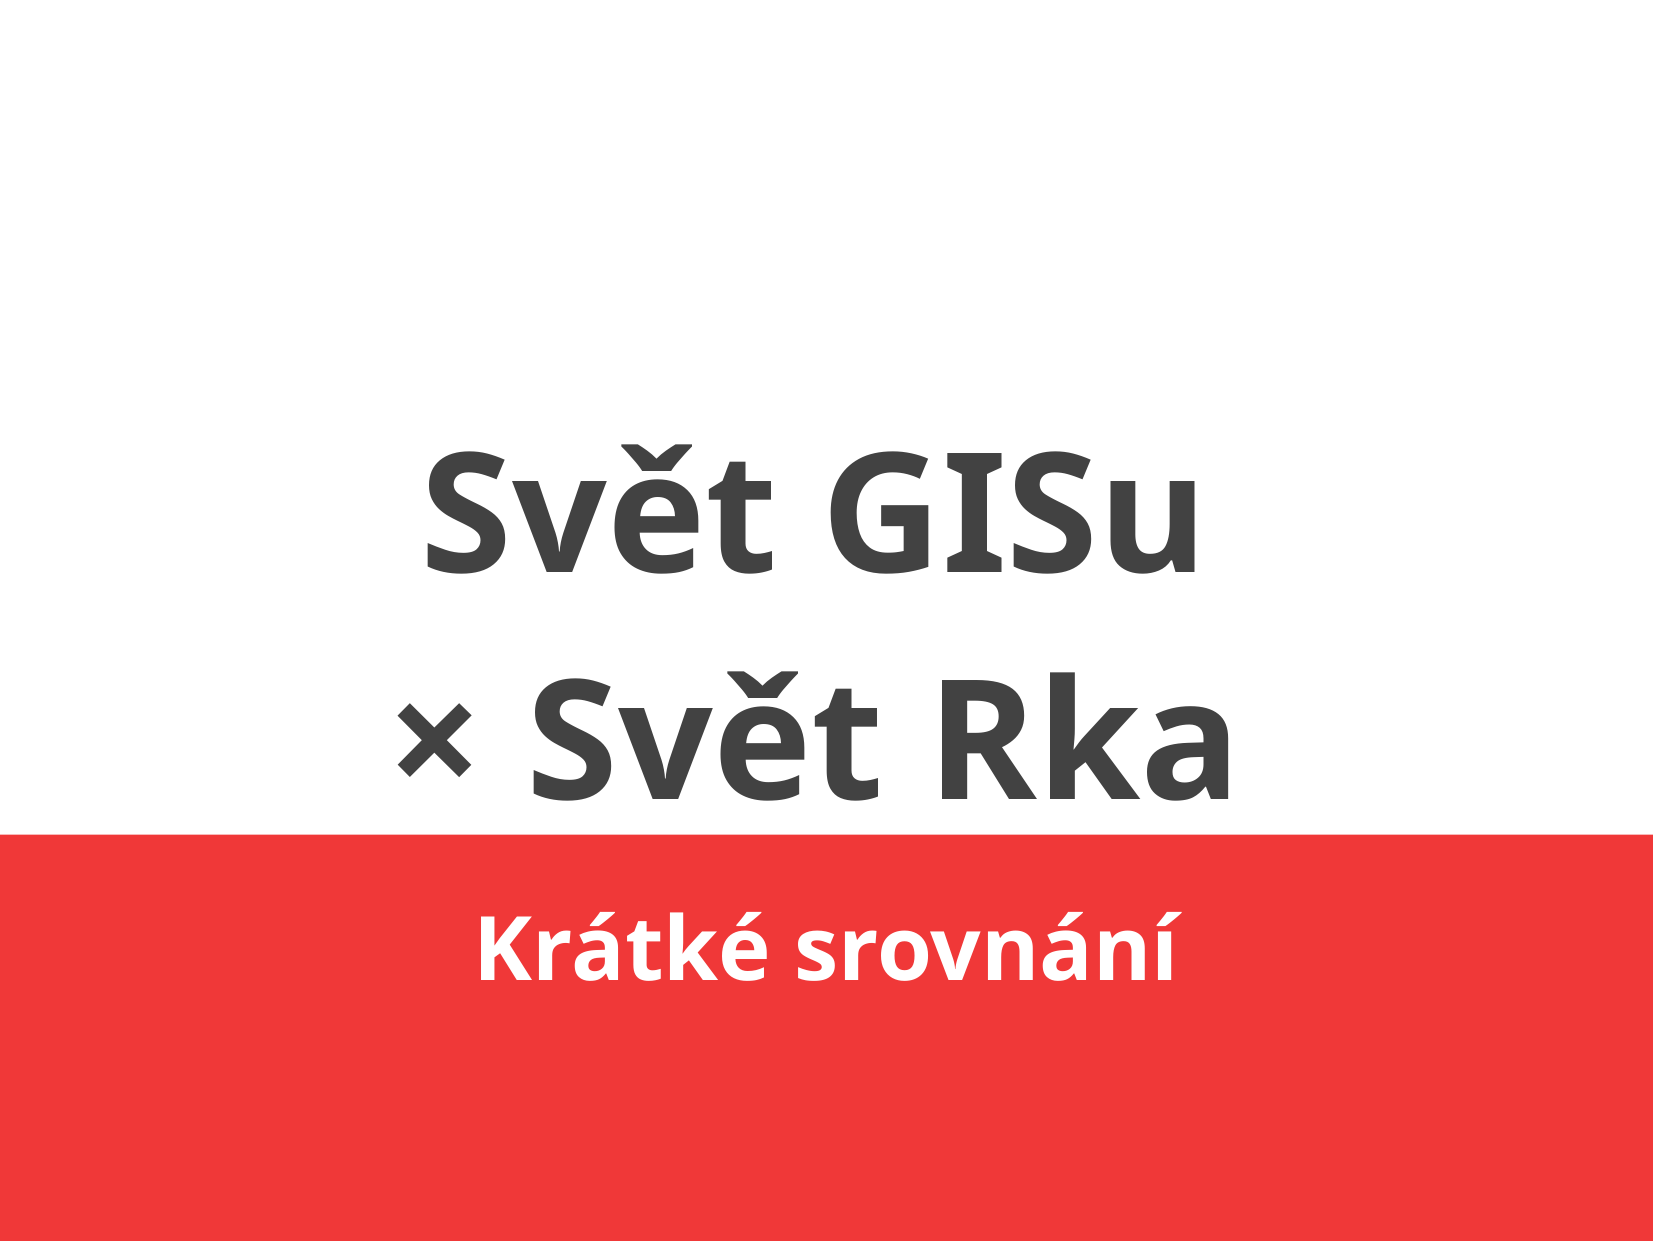

# Svět GISu × Svět Rka
Krátké srovnání